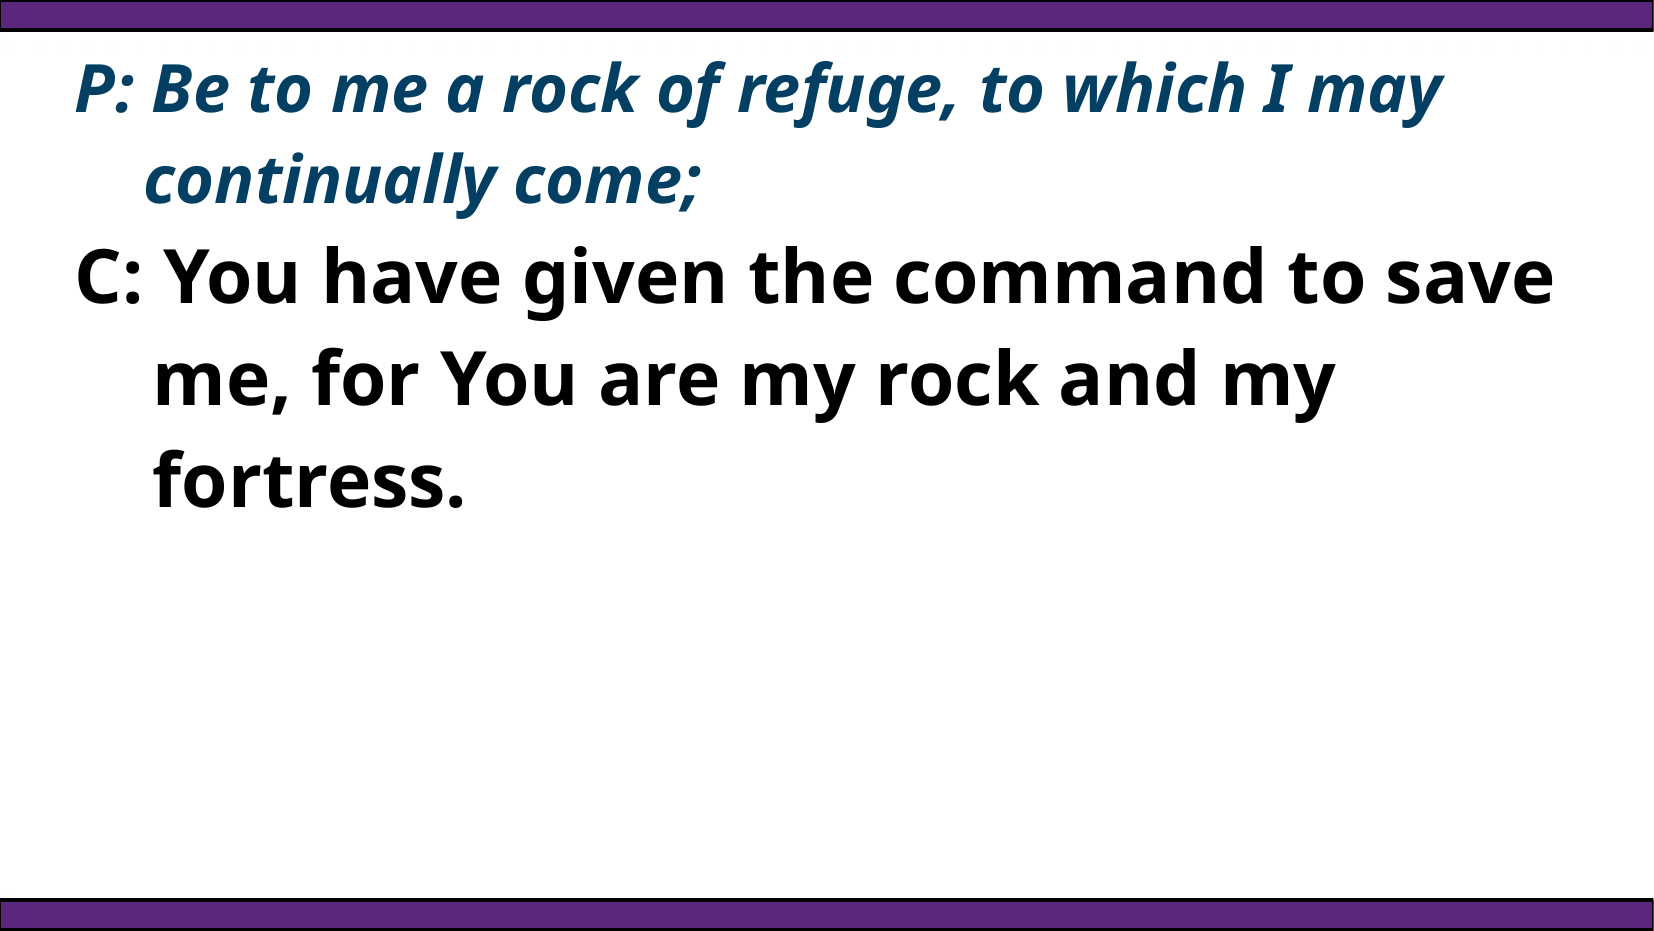

P: Be to me a rock of refuge, to which I may
 continually come;
C: You have given the command to save
 me, for You are my rock and my
 fortress.